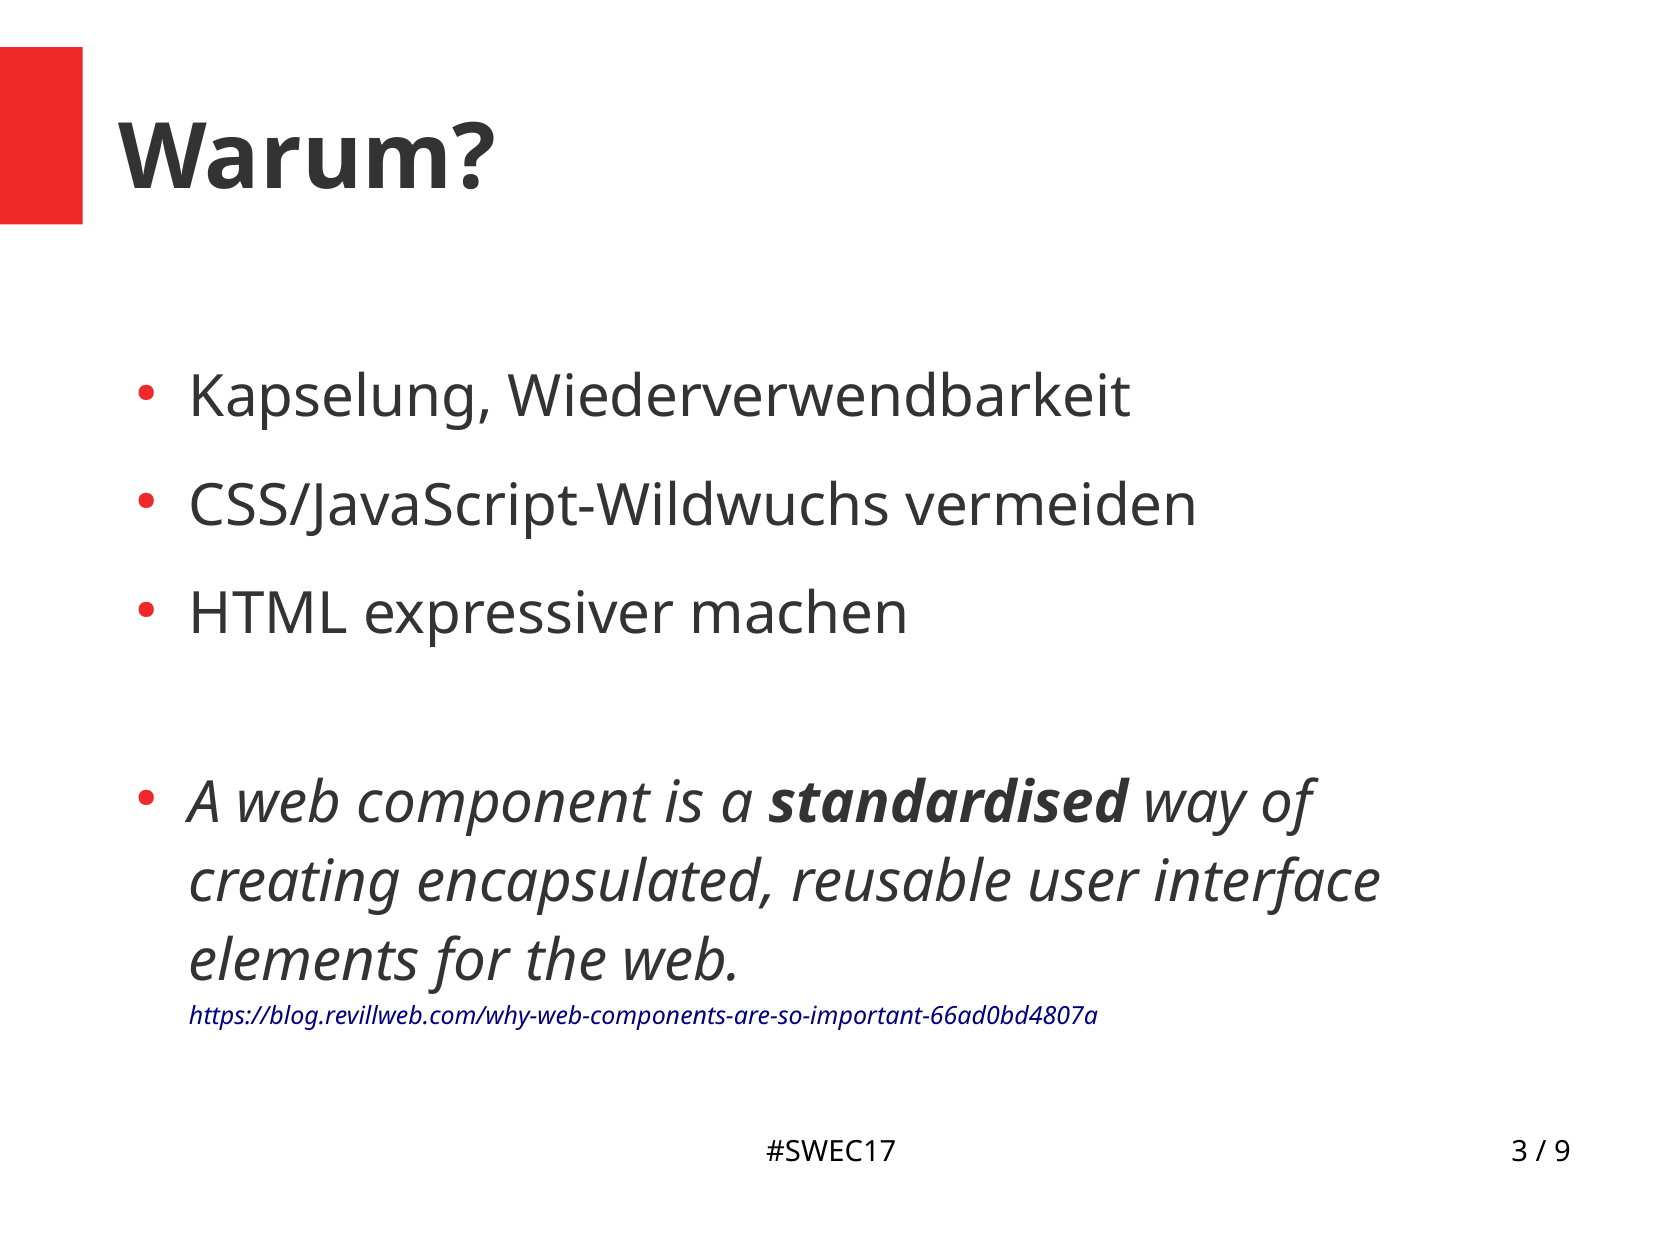

# Warum?
Kapselung, Wiederverwendbarkeit
CSS/JavaScript-Wildwuchs vermeiden
HTML expressiver machen
A web component is a standardised way of creating encapsulated, reusable user interface elements for the web.
https://blog.revillweb.com/why-web-components-are-so-important-66ad0bd4807a
3